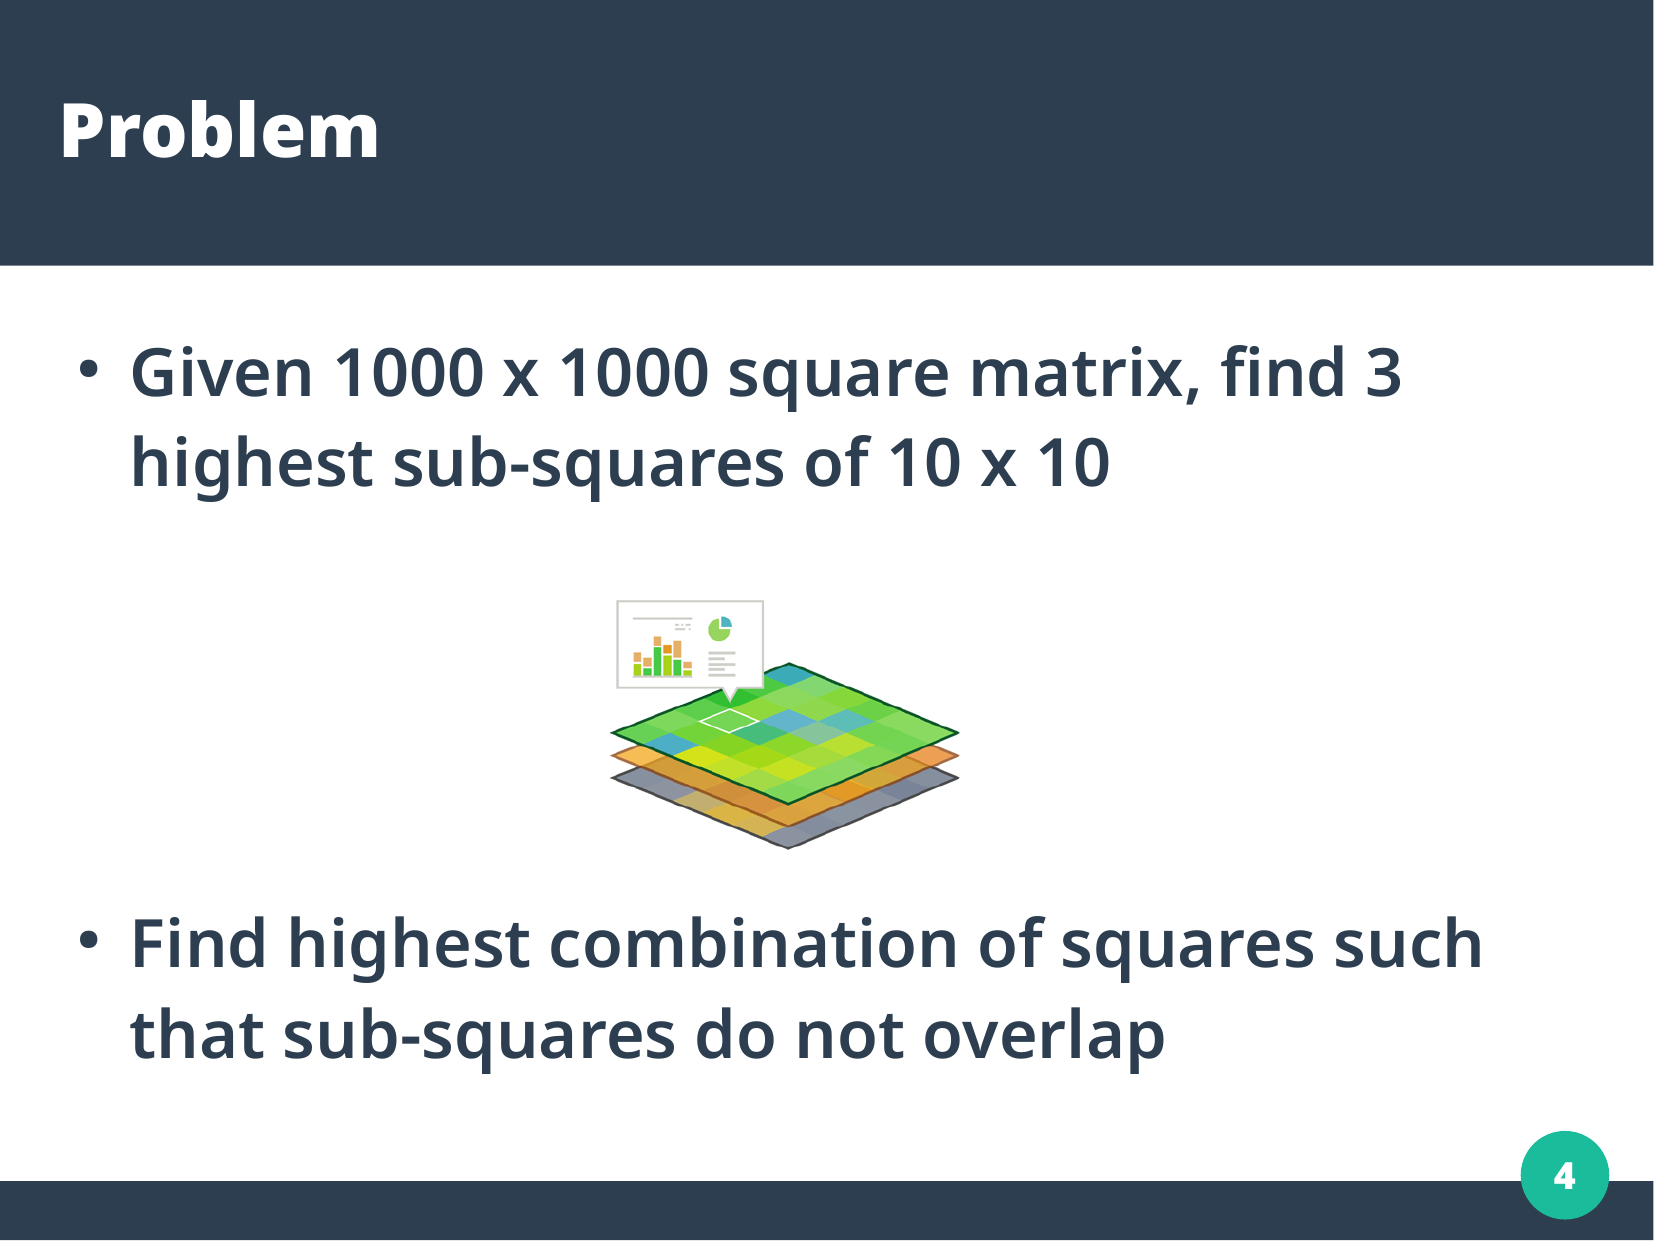

# Problem
Given 1000 x 1000 square matrix, find 3 highest sub-squares of 10 x 10
Find highest combination of squares such that sub-squares do not overlap
4